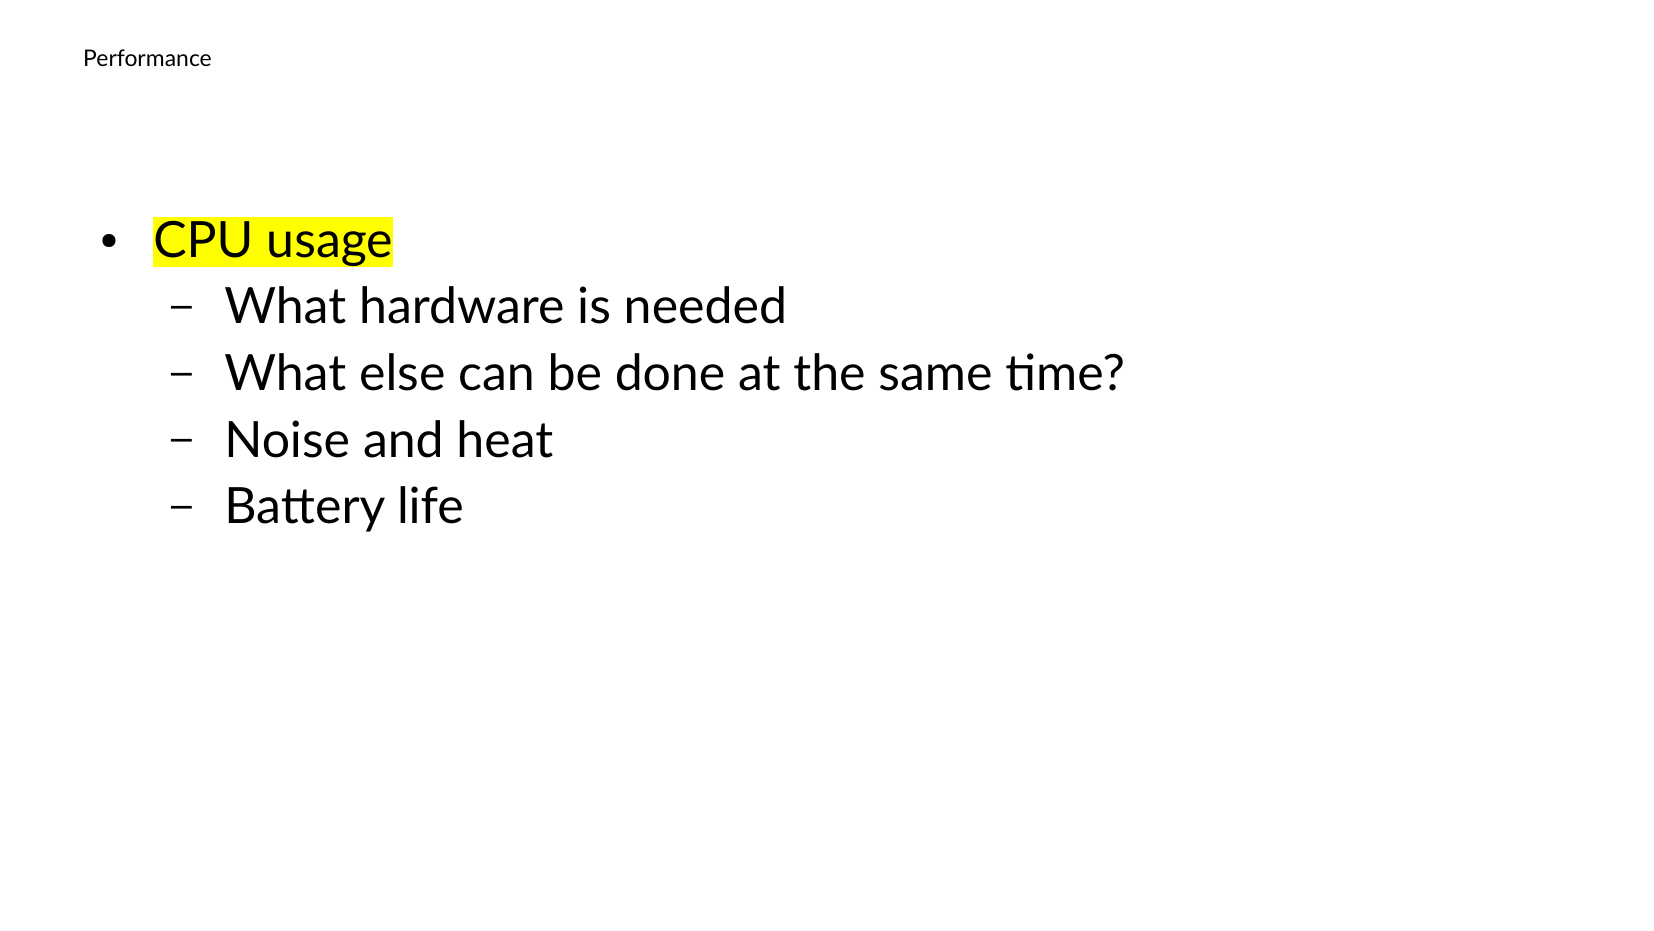

# Performance
CPU usage
What hardware is needed
What else can be done at the same time?
Noise and heat
Battery life